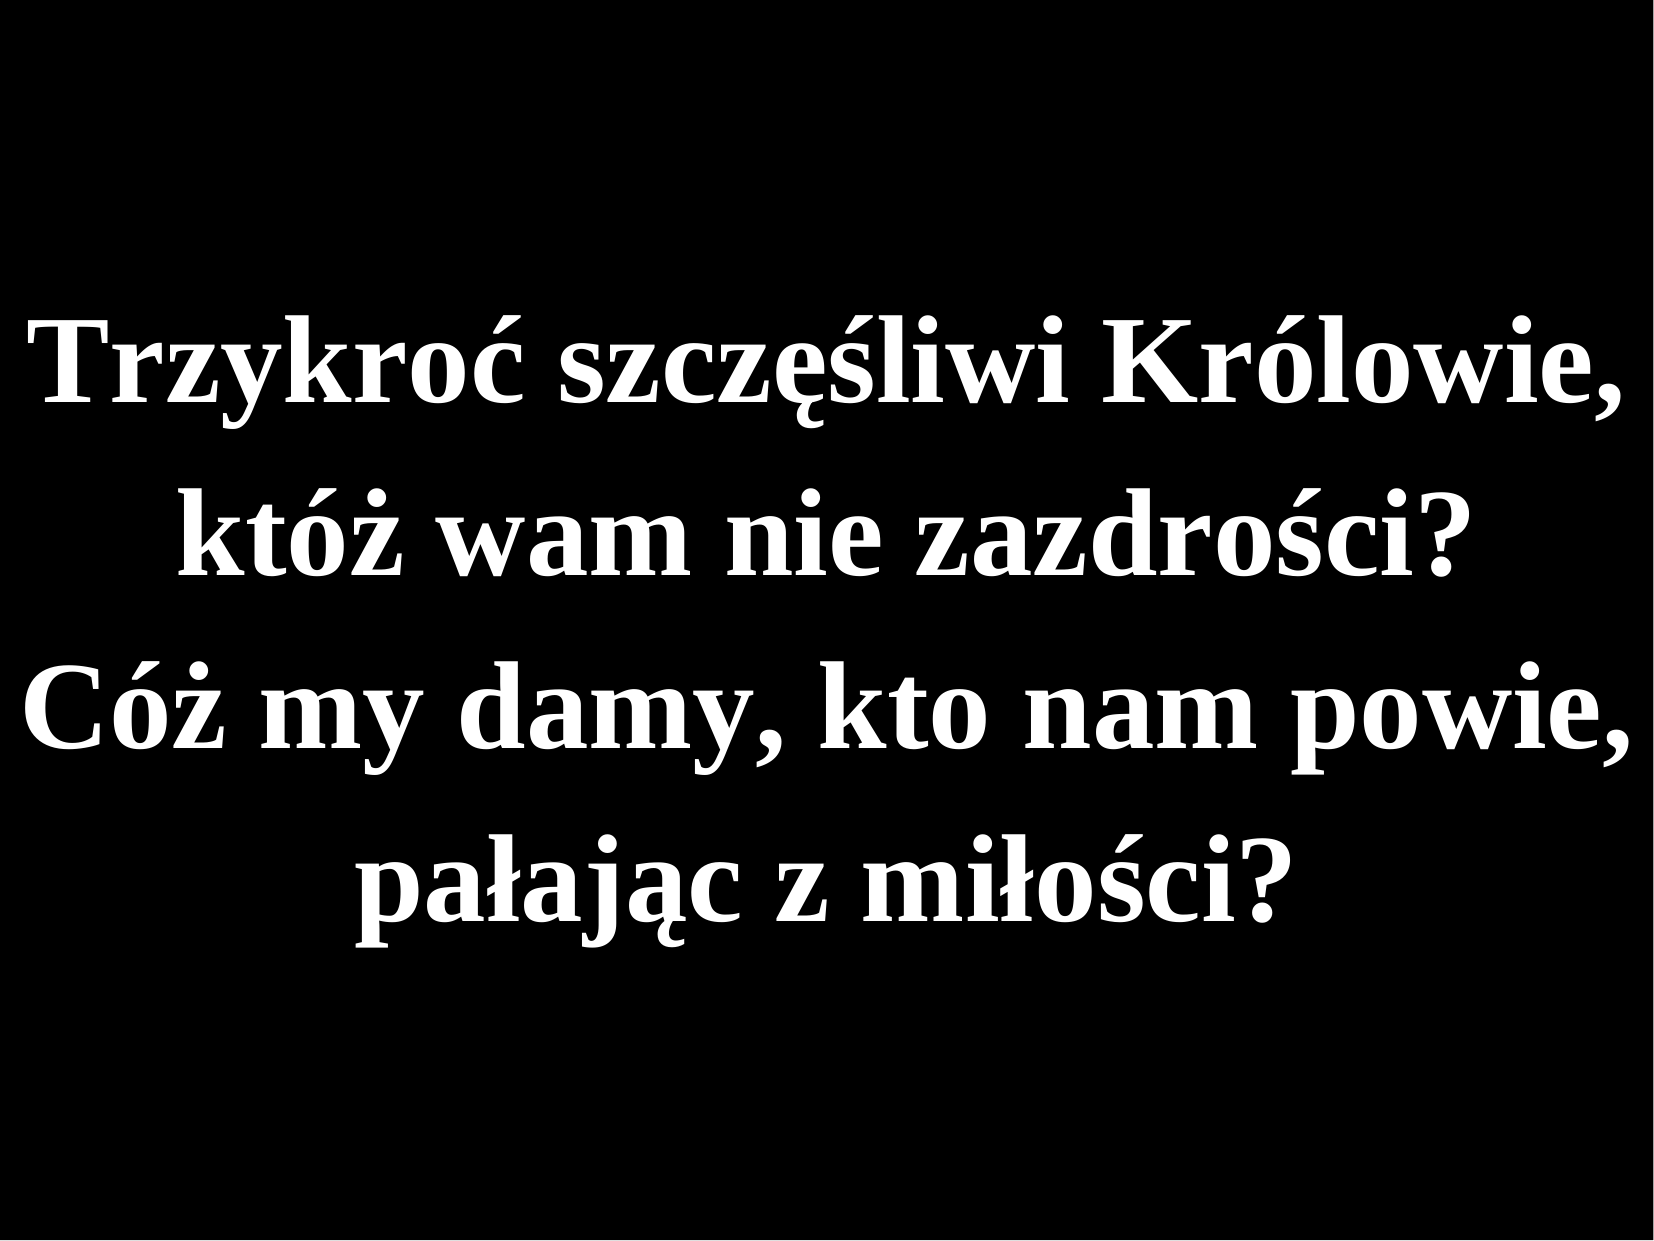

# Trzykroć szczęśliwi Królowie, ppp któż wam nie zazdrości? ppp Cóż my damy, kto nam powie, ppp pałając z miłości?